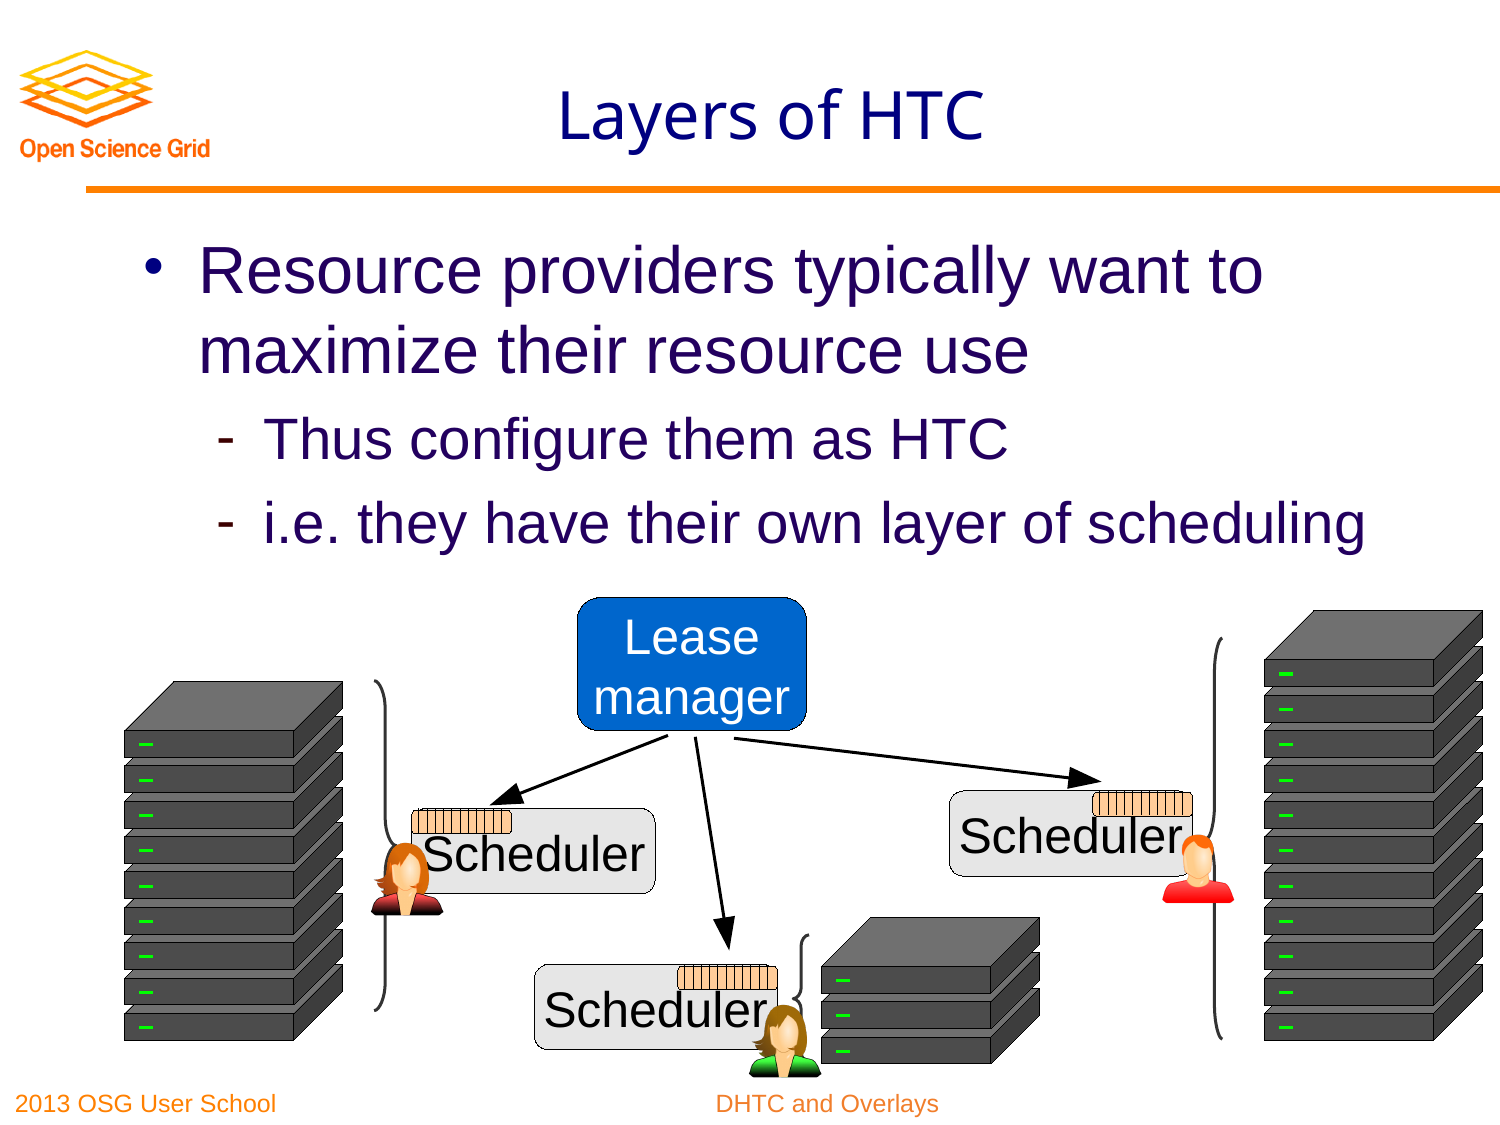

# Layers of HTC
Resource providers typically want to maximize their resource use
Thus configure them as HTC
i.e. they have their own layer of scheduling
Lease
manager
Scheduler
Scheduler
Scheduler